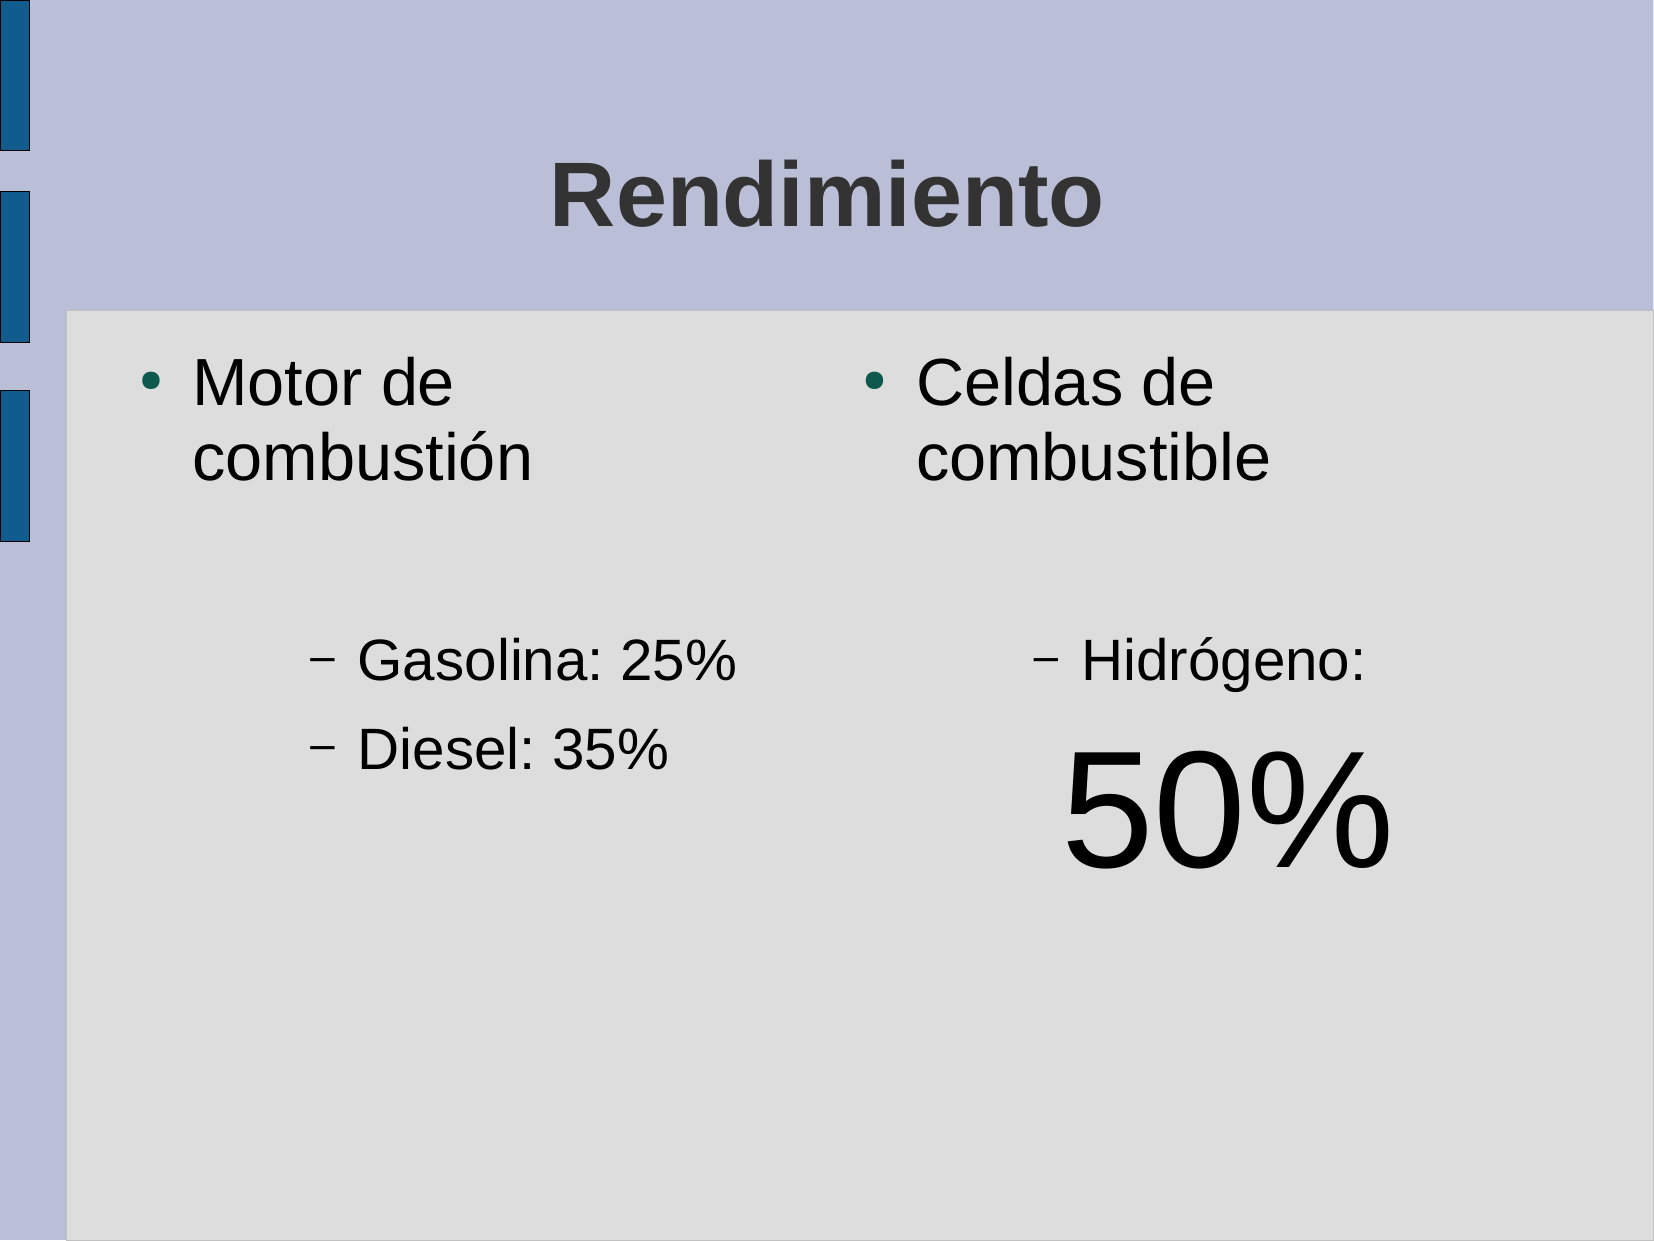

# Rendimiento
Motor de combustión
Gasolina: 25%
Diesel: 35%
Celdas de combustible
Hidrógeno:
50%